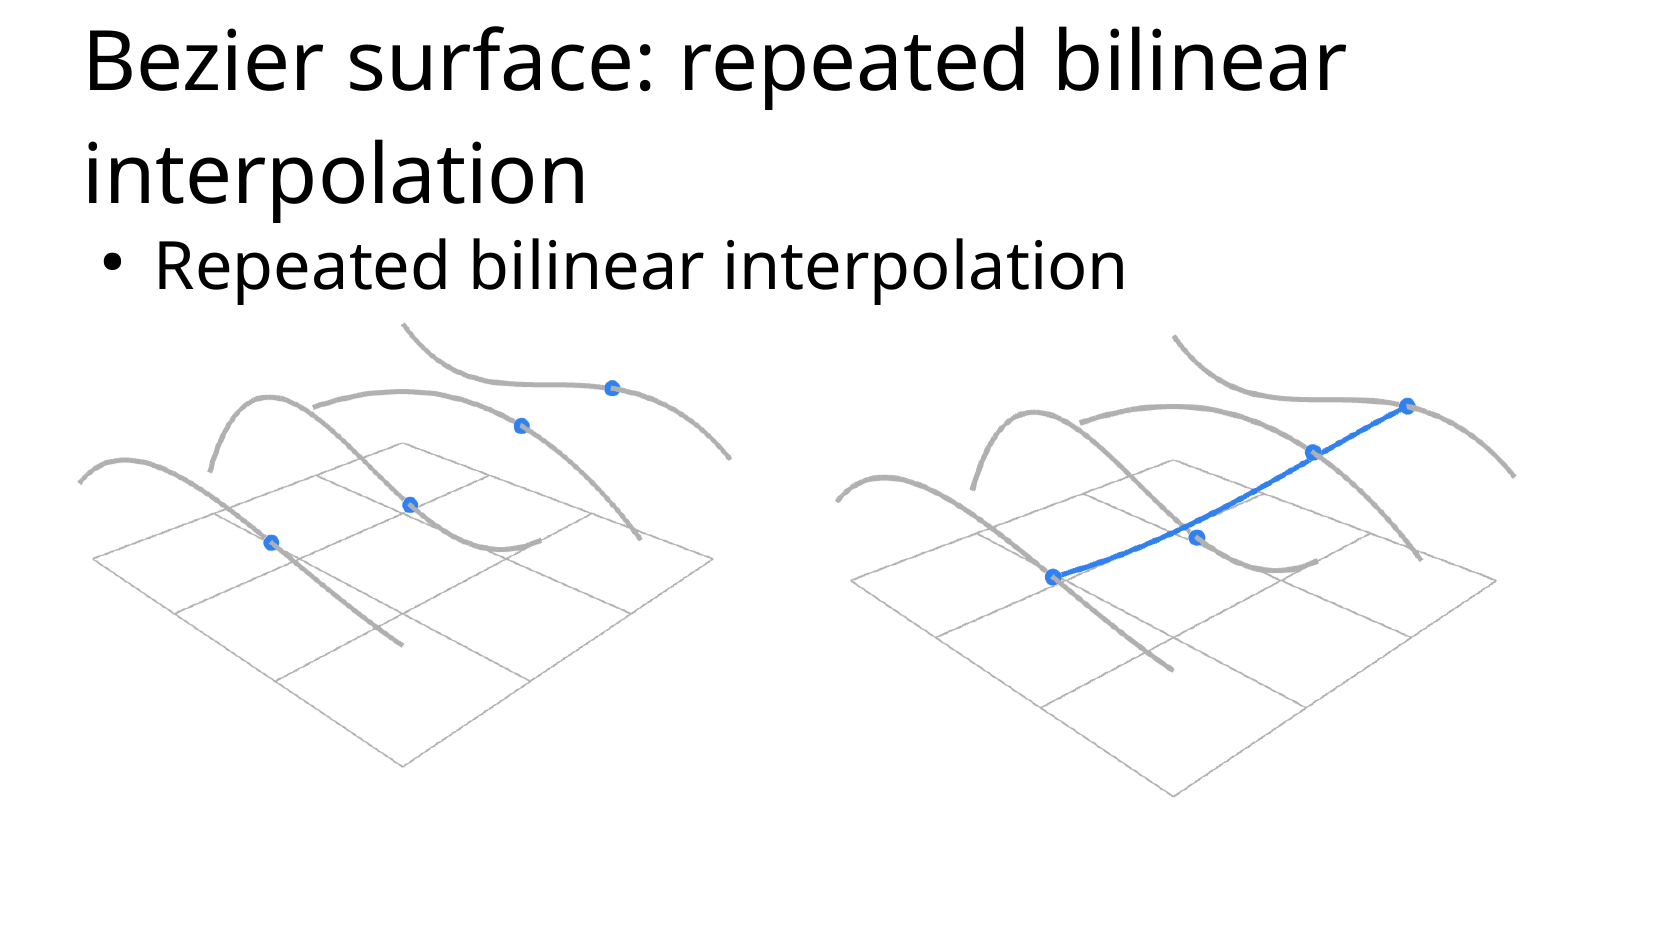

# Bezier surface: repeated bilinear interpolation
Repeated bilinear interpolation